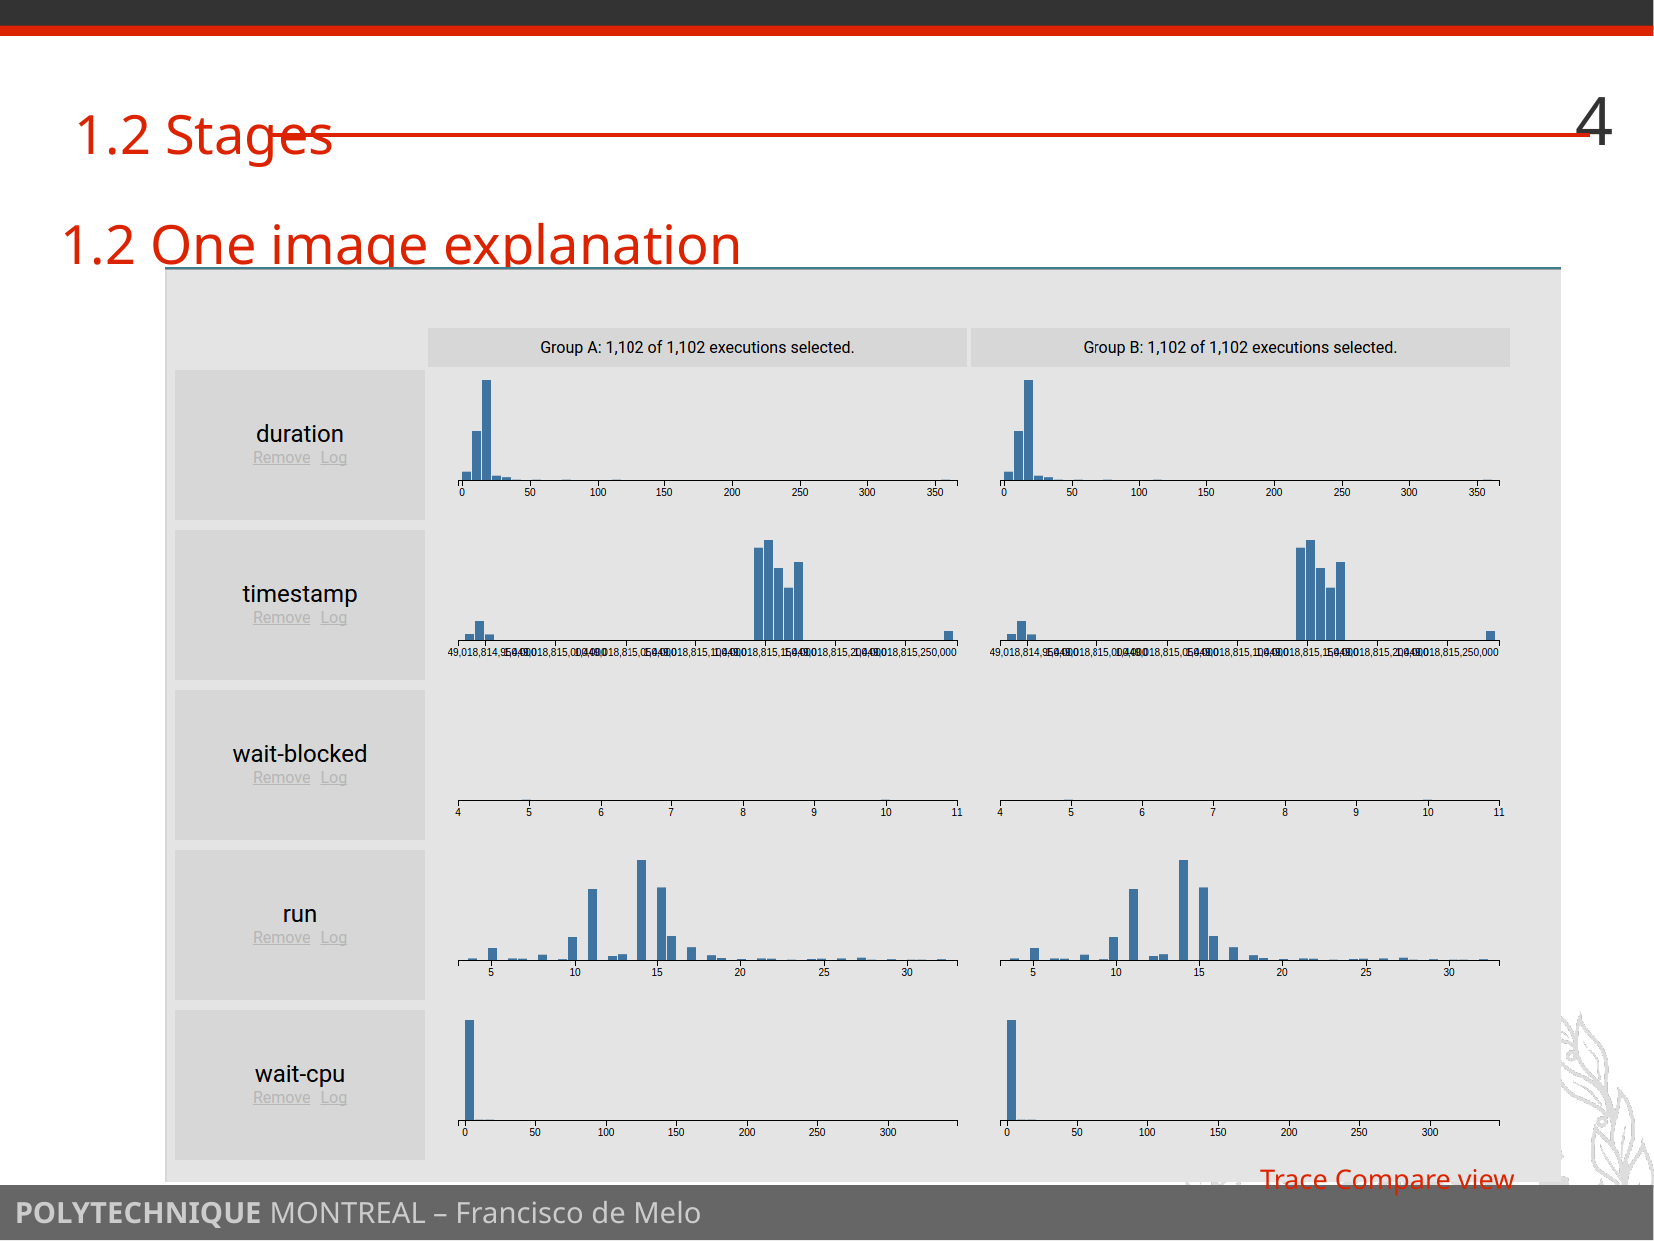

4
1.2 Stages
1.2 One image explanation
Trace Compare view
Trace Compare view
POLYTECHNIQUE MONTREAL – Francisco de Melo